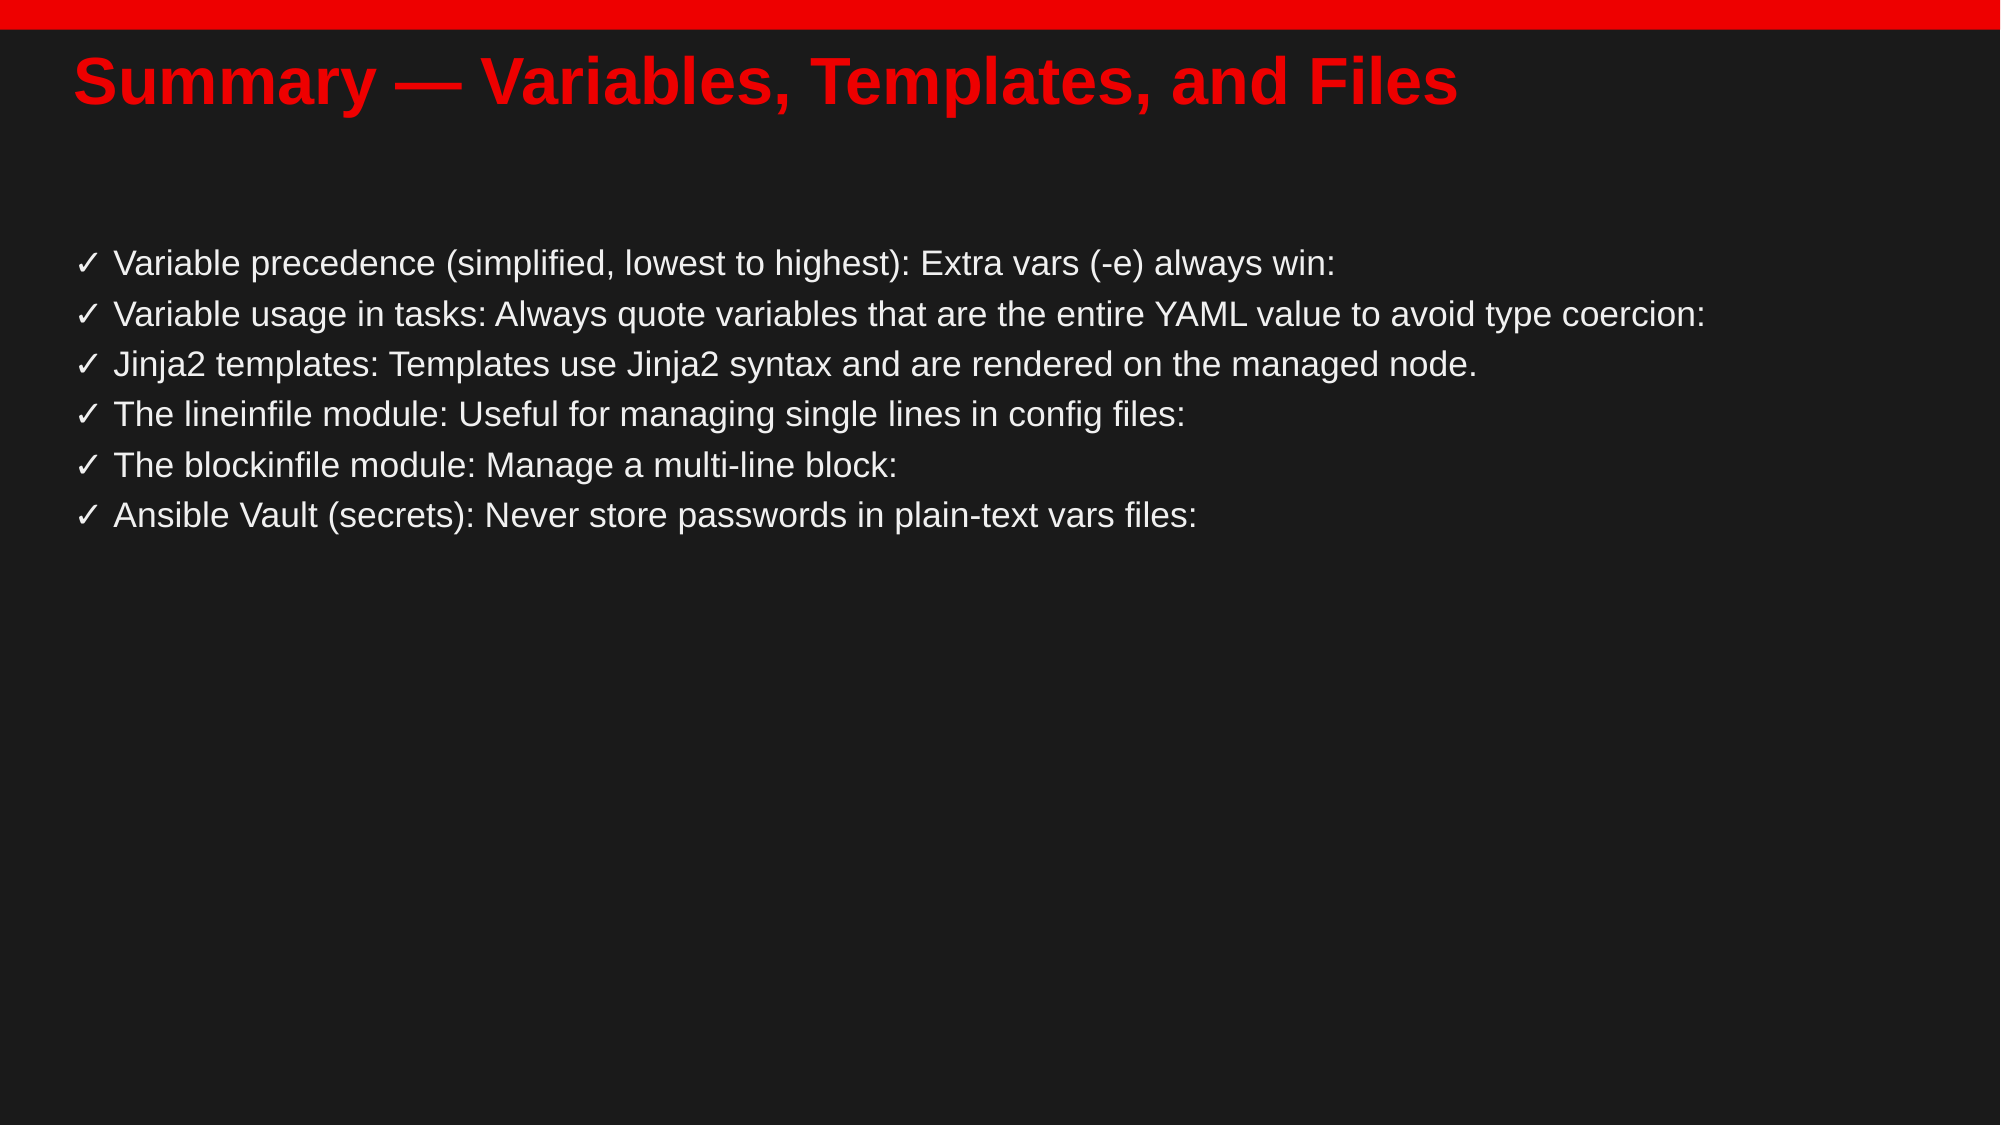

Summary — Variables, Templates, and Files
✓ Variable precedence (simplified, lowest to highest): Extra vars (-e) always win:
✓ Variable usage in tasks: Always quote variables that are the entire YAML value to avoid type coercion:
✓ Jinja2 templates: Templates use Jinja2 syntax and are rendered on the managed node.
✓ The lineinfile module: Useful for managing single lines in config files:
✓ The blockinfile module: Manage a multi-line block:
✓ Ansible Vault (secrets): Never store passwords in plain-text vars files: